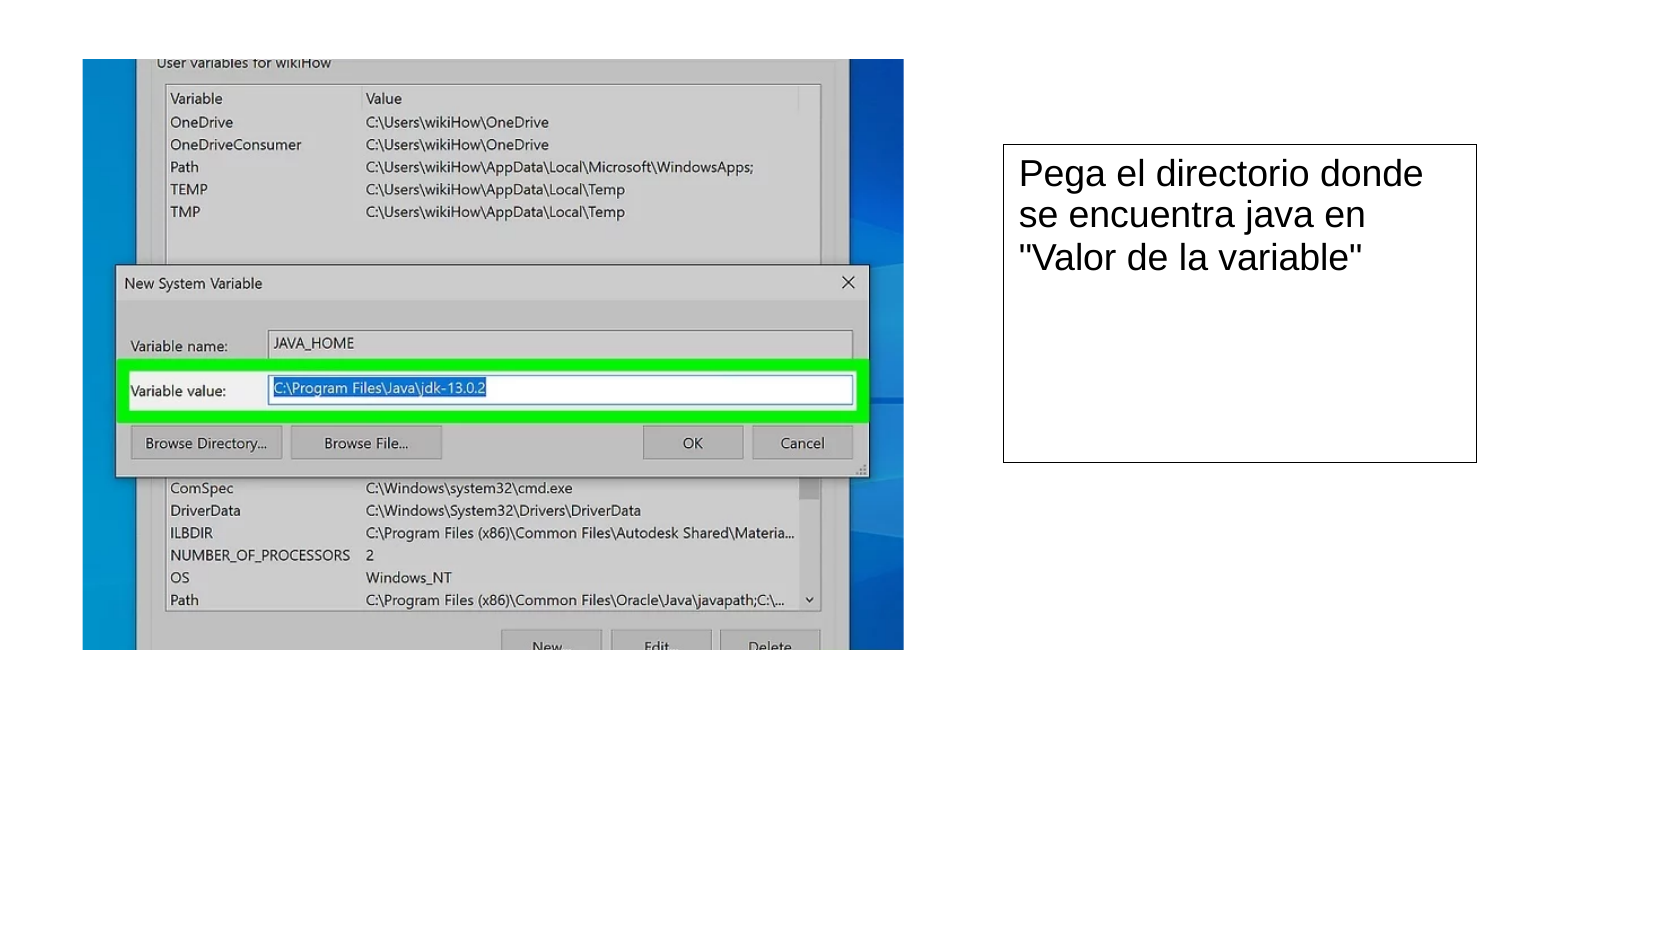

Pega el directorio donde se encuentra java en "Valor de la variable"